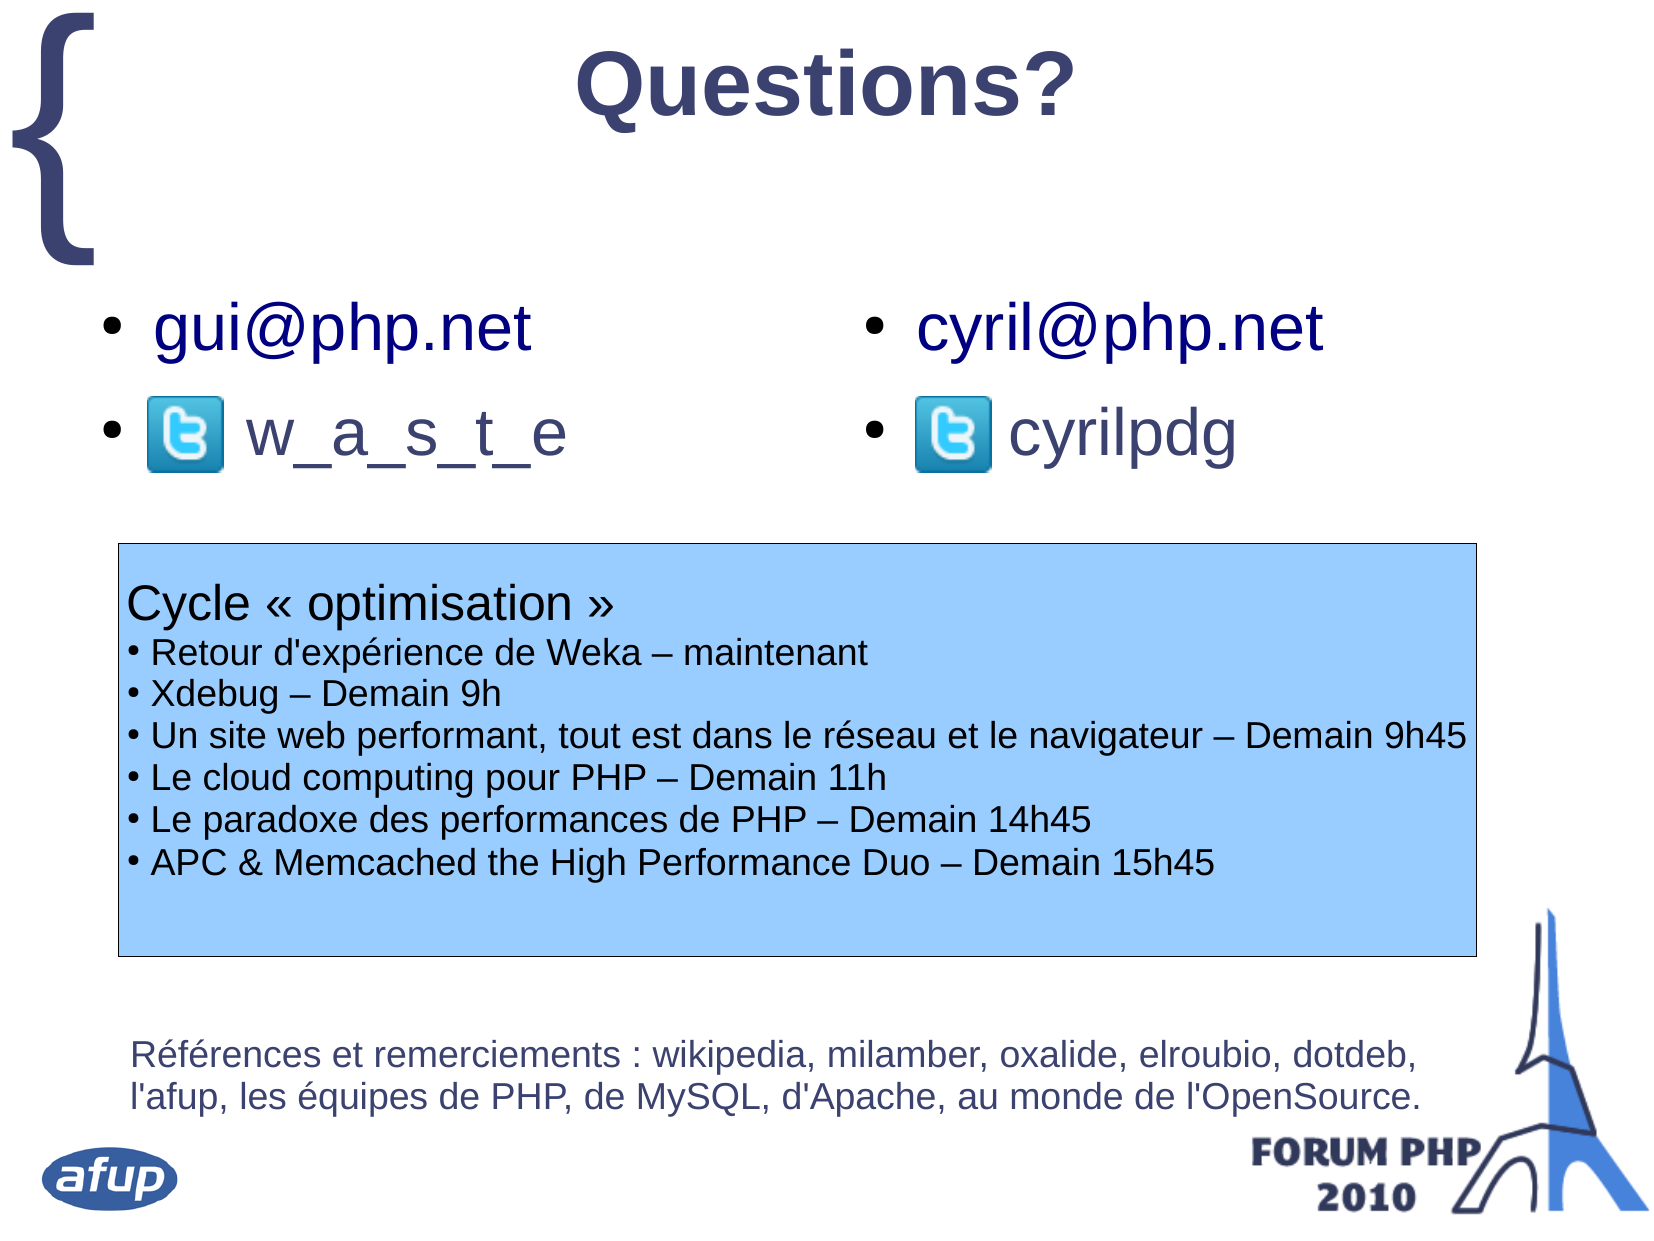

# Questions?
gui@php.net
 w_a_s_t_e
cyril@php.net
 cyrilpdg
Cycle « optimisation »
 Retour d'expérience de Weka – maintenant
 Xdebug – Demain 9h
 Un site web performant, tout est dans le réseau et le navigateur – Demain 9h45
 Le cloud computing pour PHP – Demain 11h
 Le paradoxe des performances de PHP – Demain 14h45
 APC & Memcached the High Performance Duo – Demain 15h45
Références et remerciements : wikipedia, milamber, oxalide, elroubio, dotdeb, l'afup, les équipes de PHP, de MySQL, d'Apache, au monde de l'OpenSource.